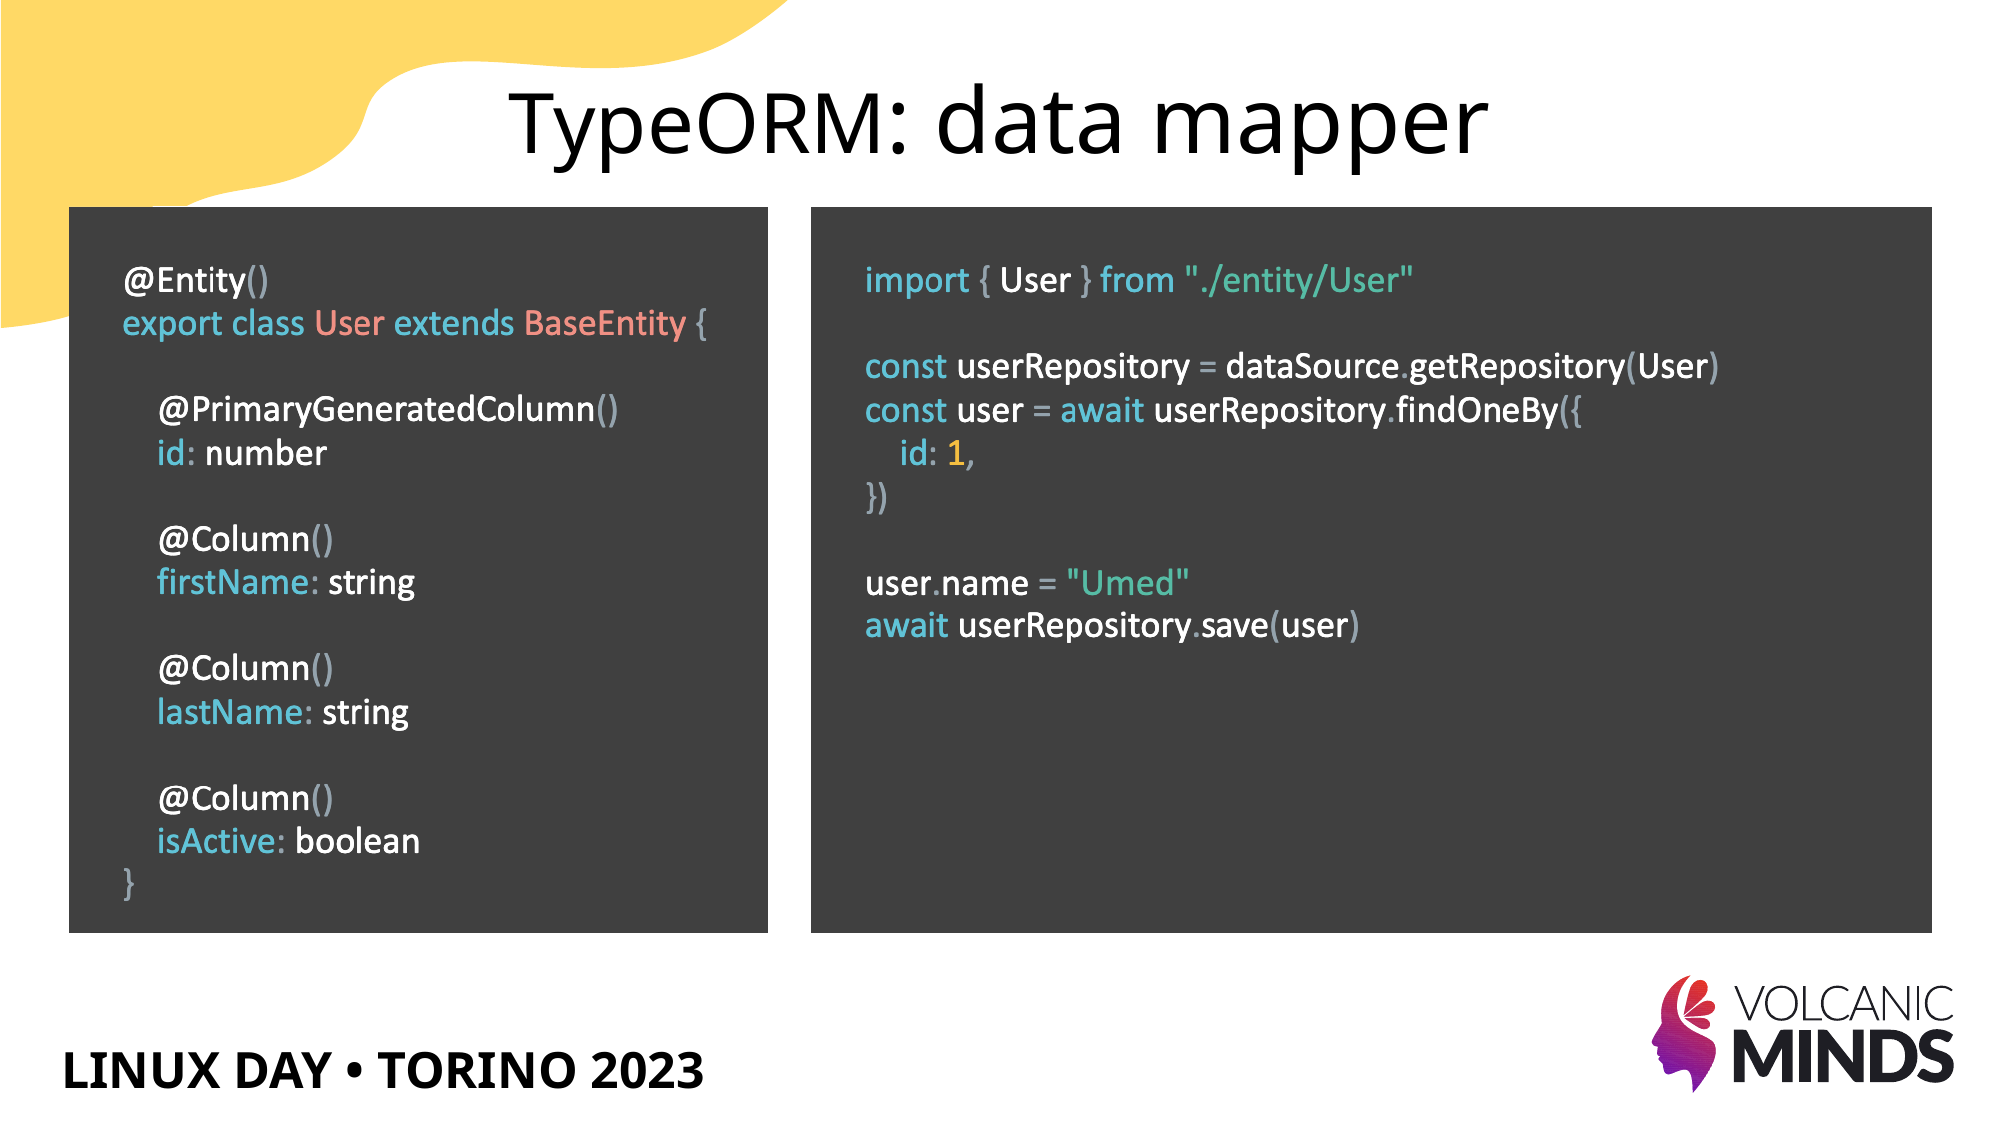

# TypeORM: data mapper
LINUX DAY • TORINO 2023